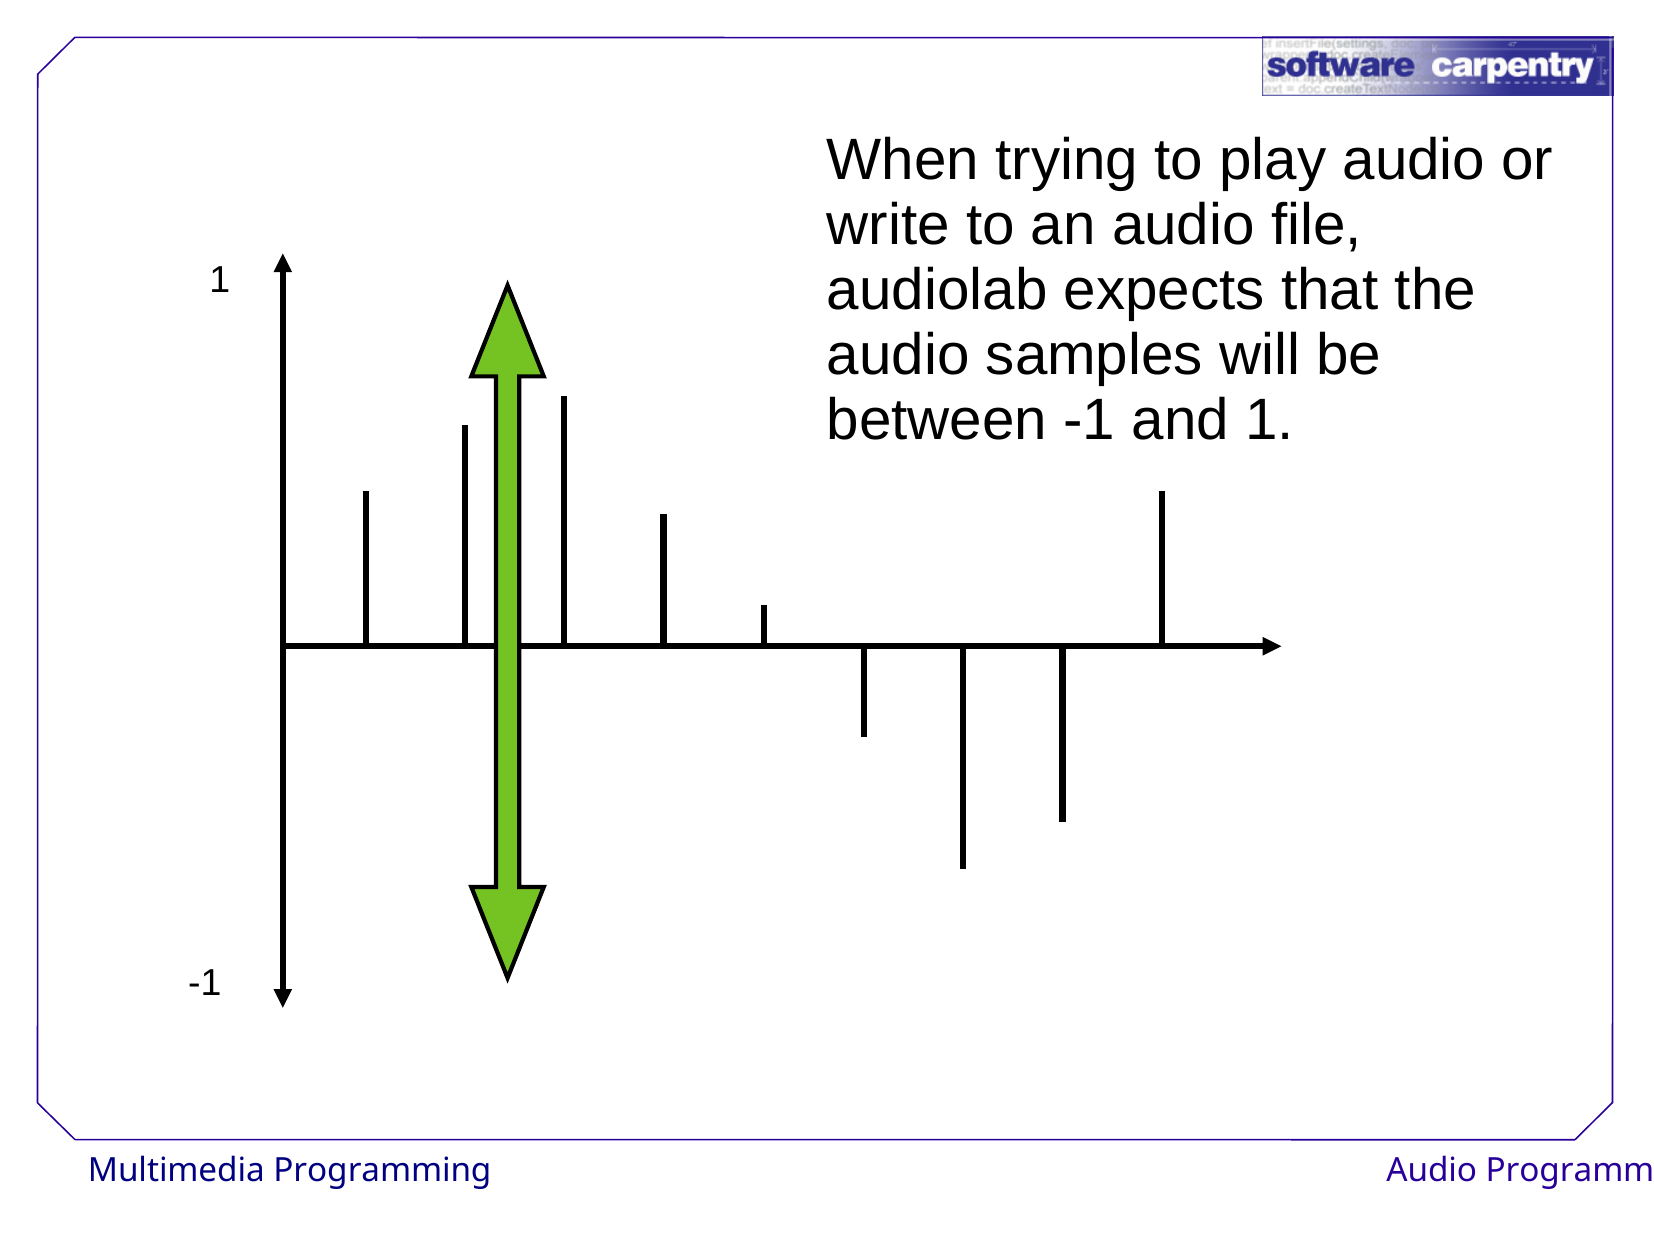

When trying to play audio or write to an audio file, audiolab expects that the audio samples will be between -1 and 1.
1
-1